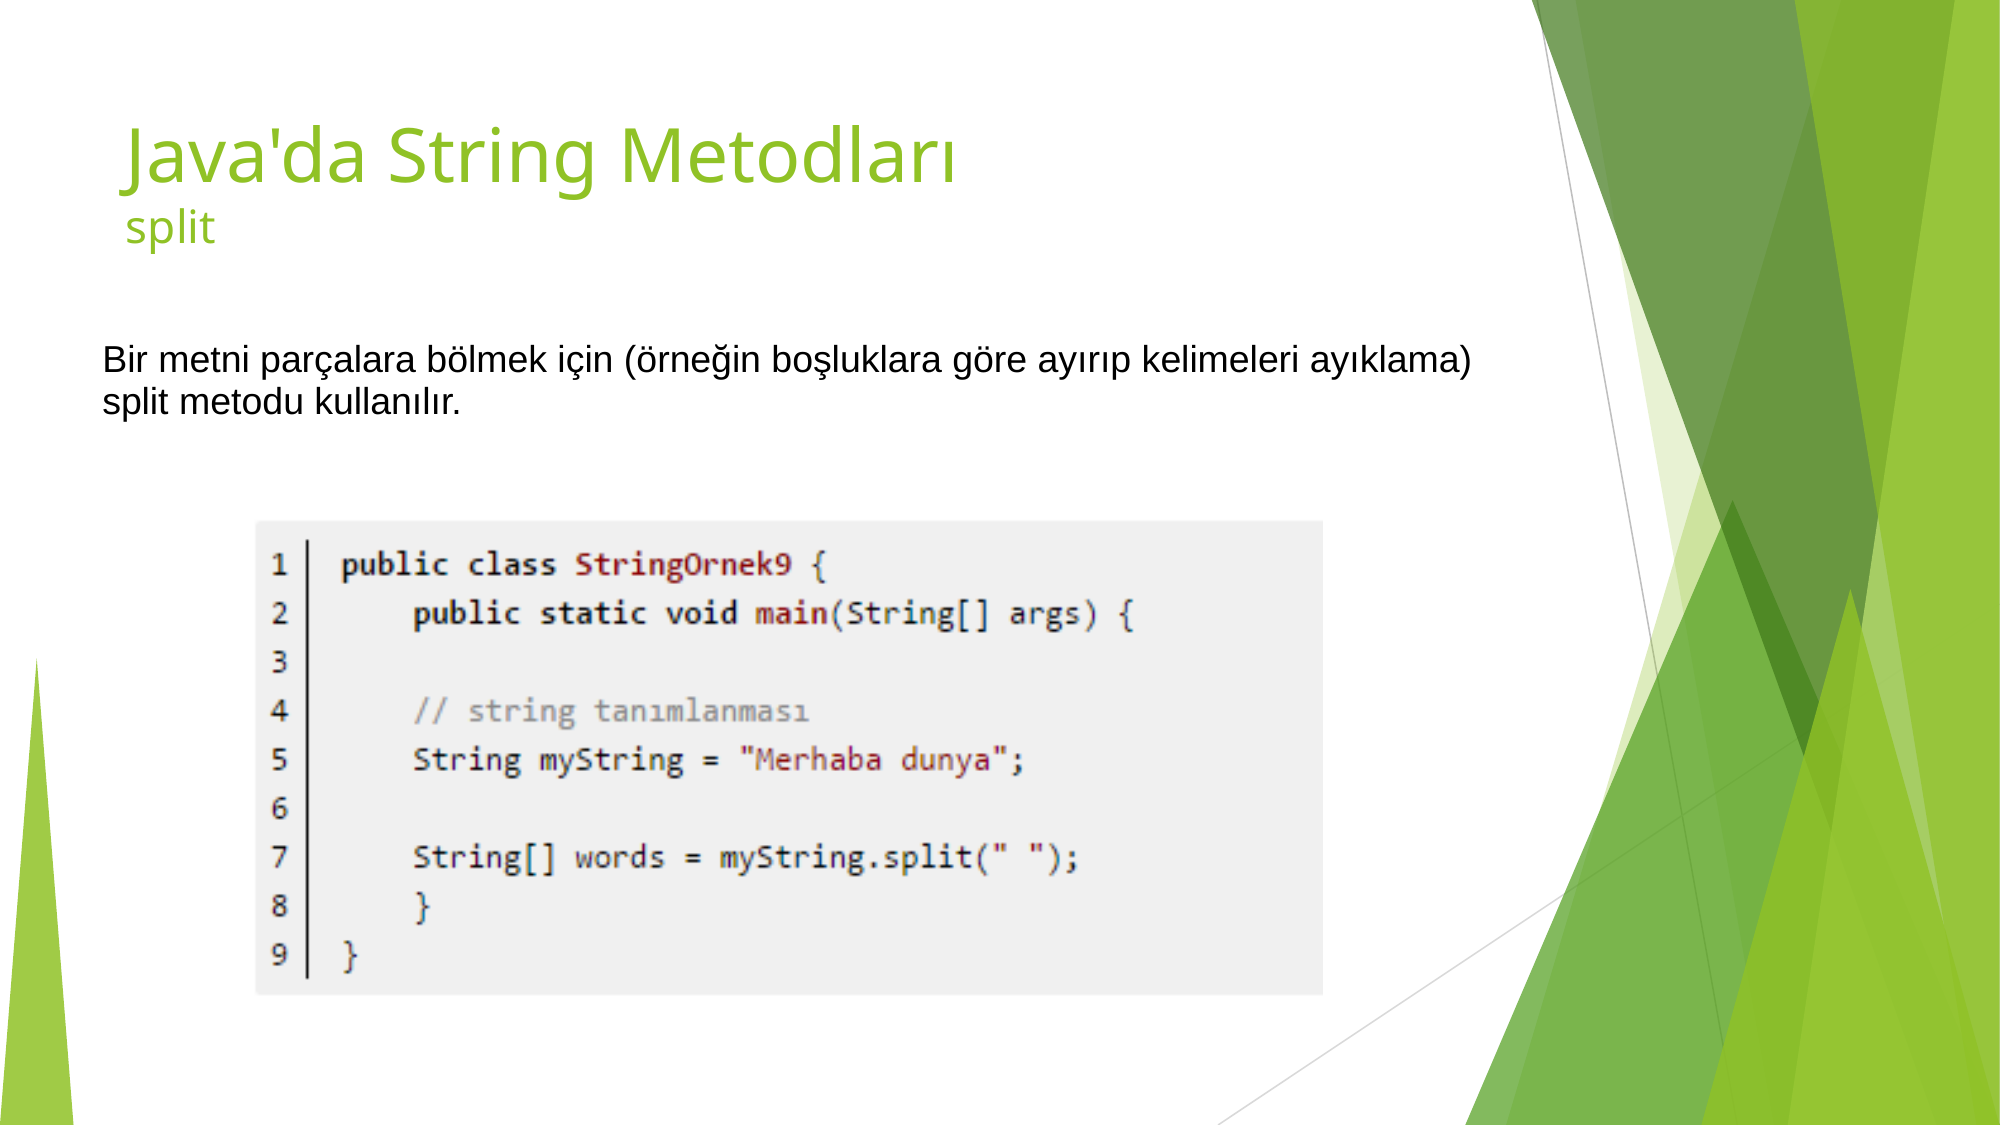

# Java'da String Metodları split
Bir metni parçalara bölmek için (örneğin boşluklara göre ayırıp kelimeleri ayıklama) split metodu kullanılır.